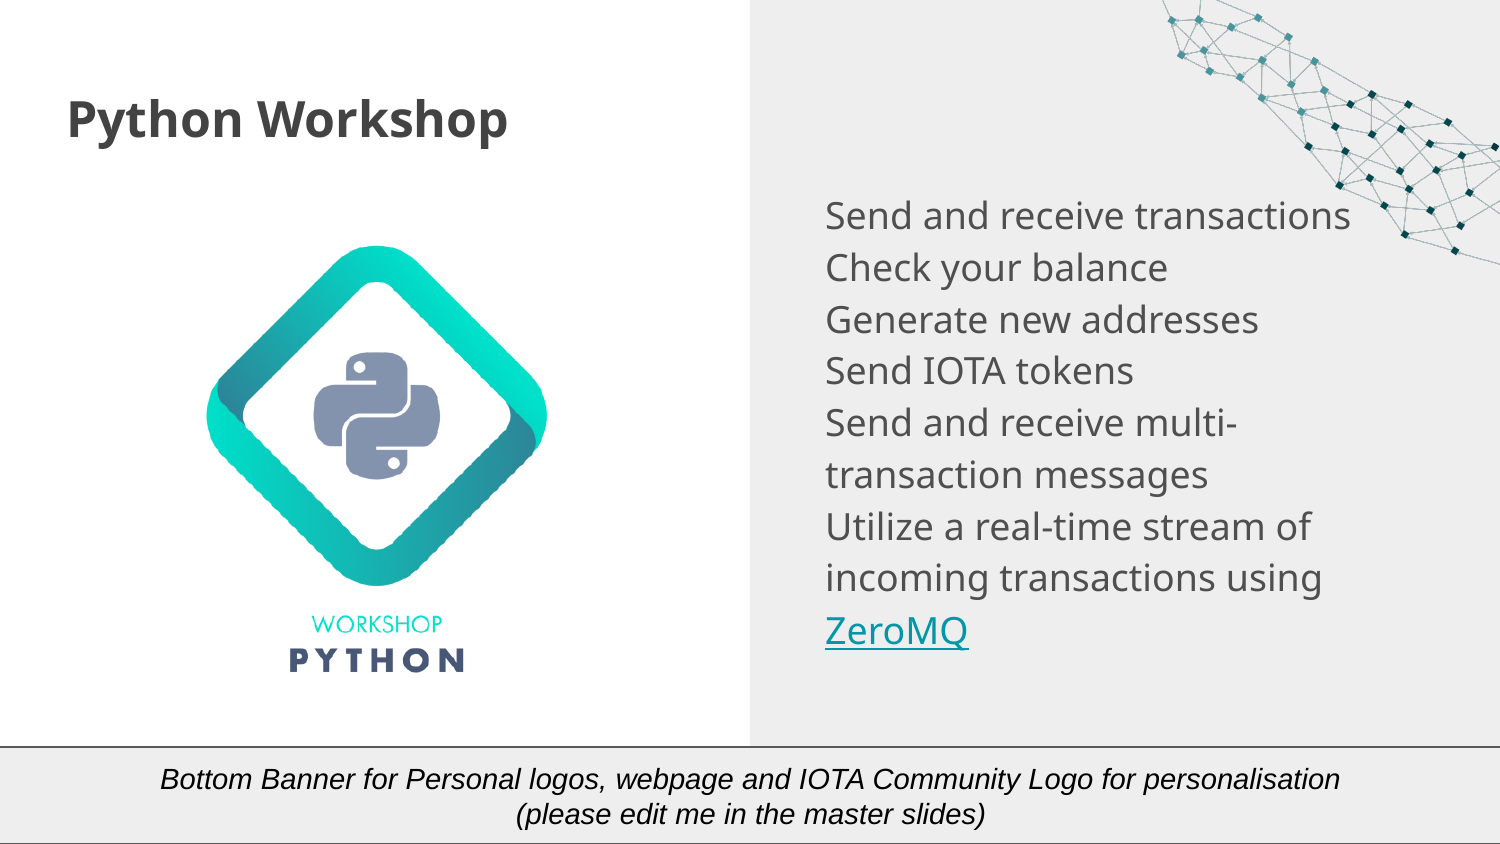

# Python Workshop
Send and receive transactions
Check your balance
Generate new addresses
Send IOTA tokens
Send and receive multi-transaction messages
Utilize a real-time stream of incoming transactions using ZeroMQ